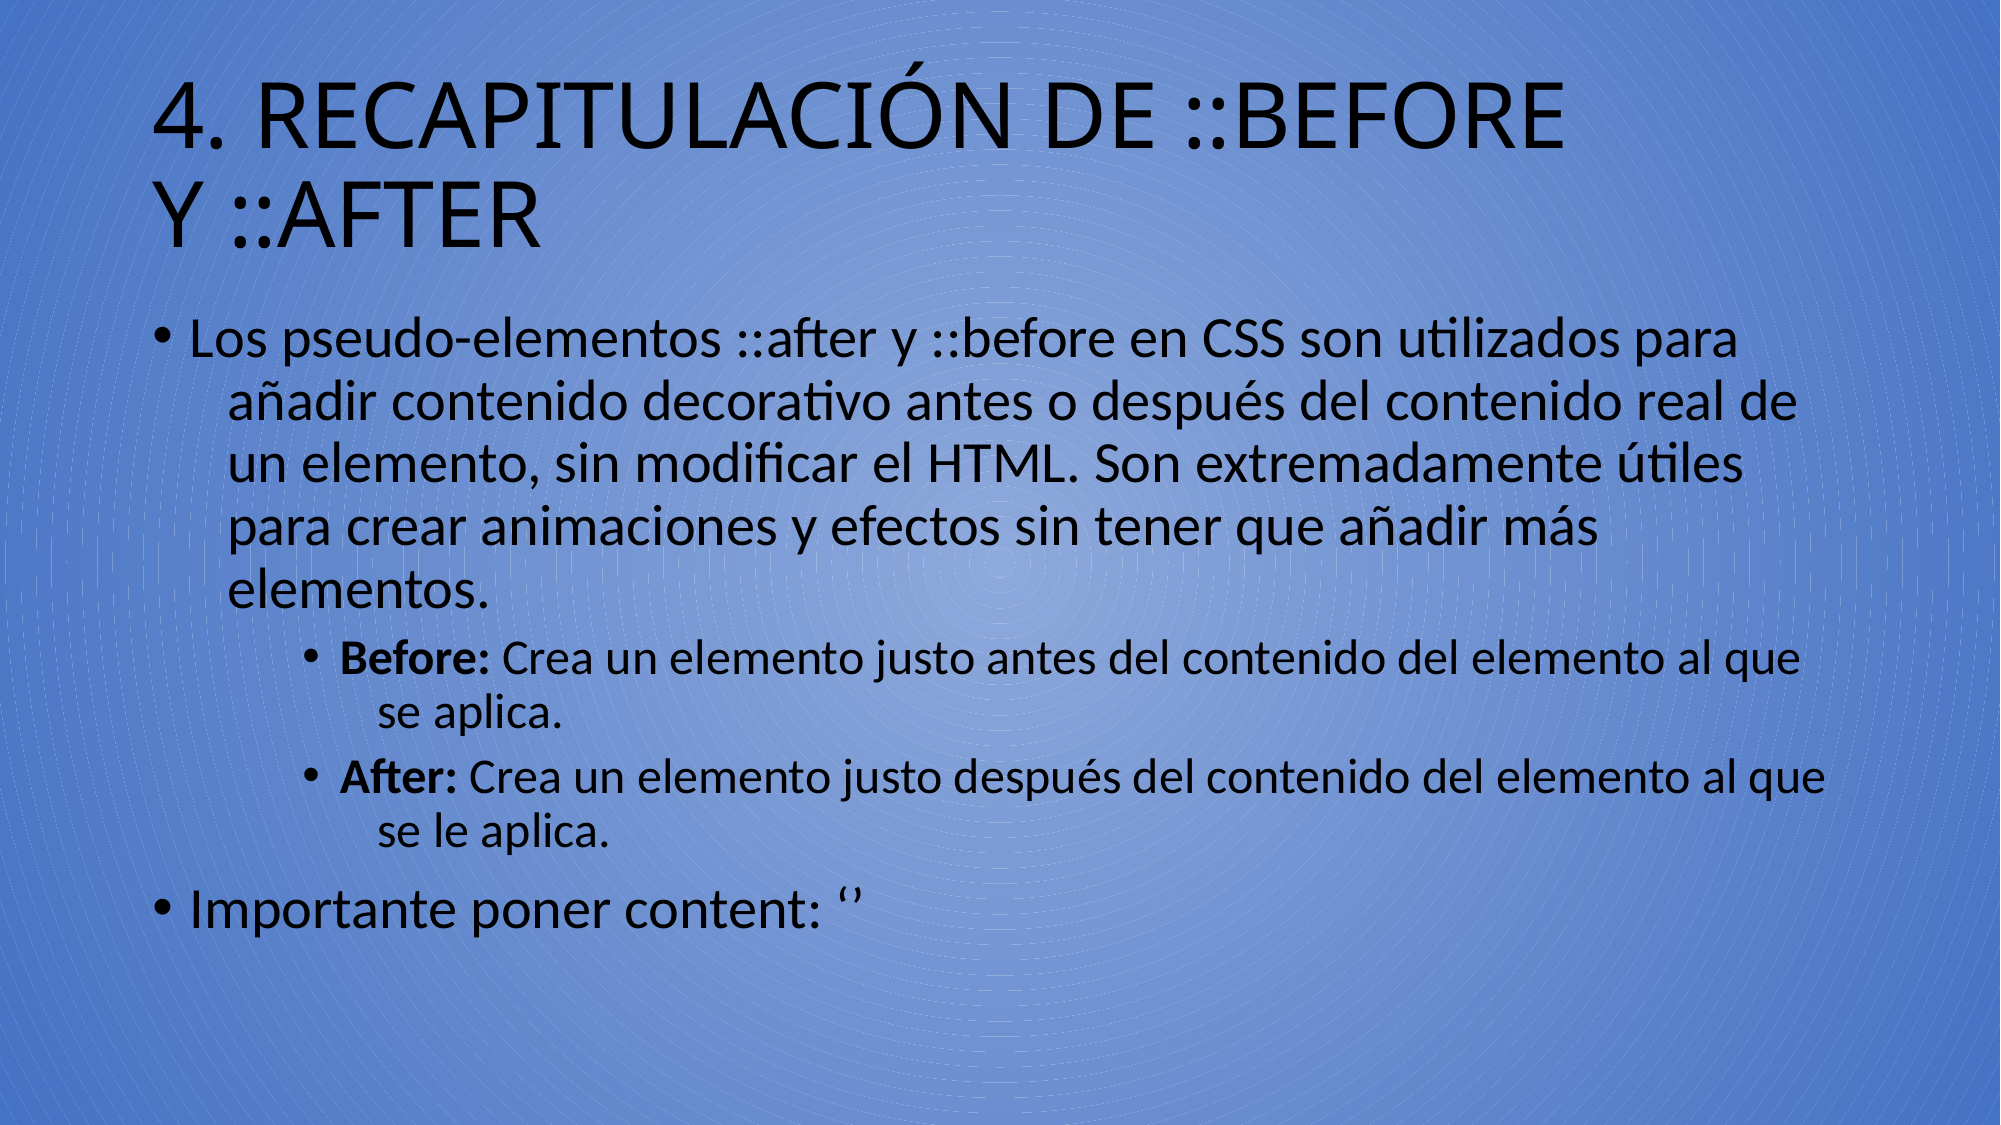

# 4. RECAPITULACIÓN DE ::BEFORE Y ::AFTER
Los pseudo-elementos ::after y ::before en CSS son utilizados para añadir contenido decorativo antes o después del contenido real de un elemento, sin modificar el HTML. Son extremadamente útiles para crear animaciones y efectos sin tener que añadir más elementos.
Before: Crea un elemento justo antes del contenido del elemento al que se aplica.
After: Crea un elemento justo después del contenido del elemento al que se le aplica.
Importante poner content: ‘’